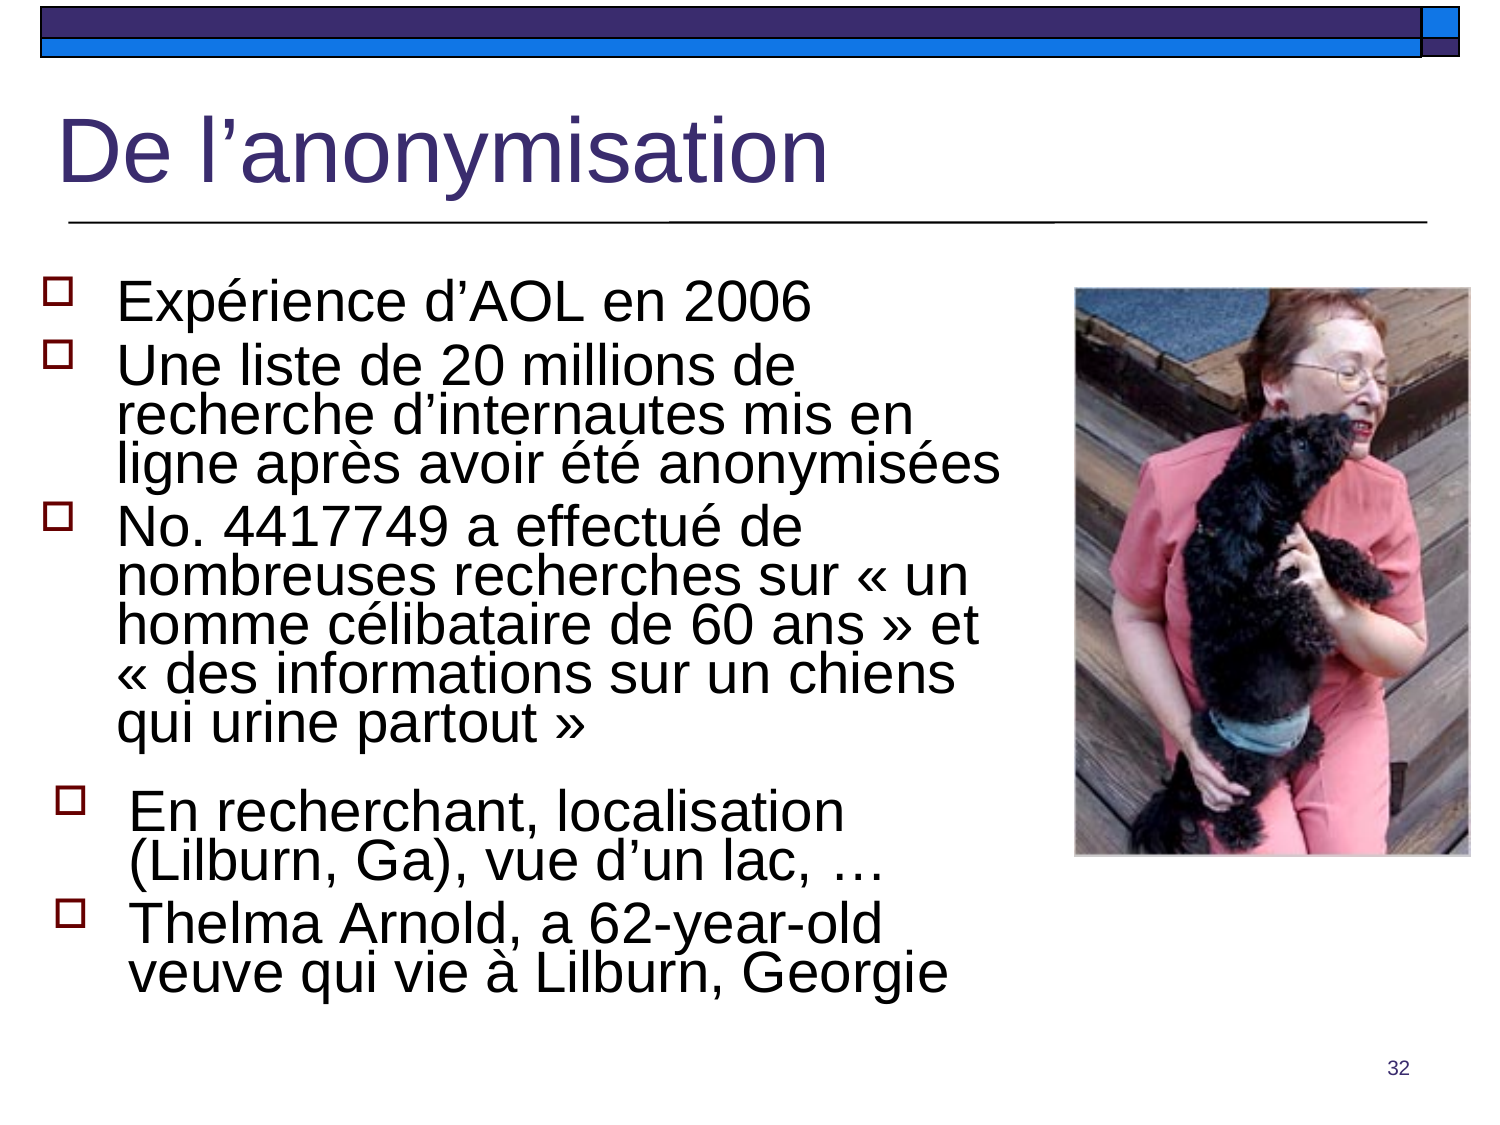

De l’anonymisation
Expérience d’AOL en 2006
Une liste de 20 millions de recherche d’internautes mis en ligne après avoir été anonymisées
No. 4417749 a effectué de nombreuses recherches sur « un homme célibataire de 60 ans » et « des informations sur un chiens qui urine partout »
En recherchant, localisation (Lilburn, Ga), vue d’un lac, …
Thelma Arnold, a 62-year-old veuve qui vie à Lilburn, Georgie